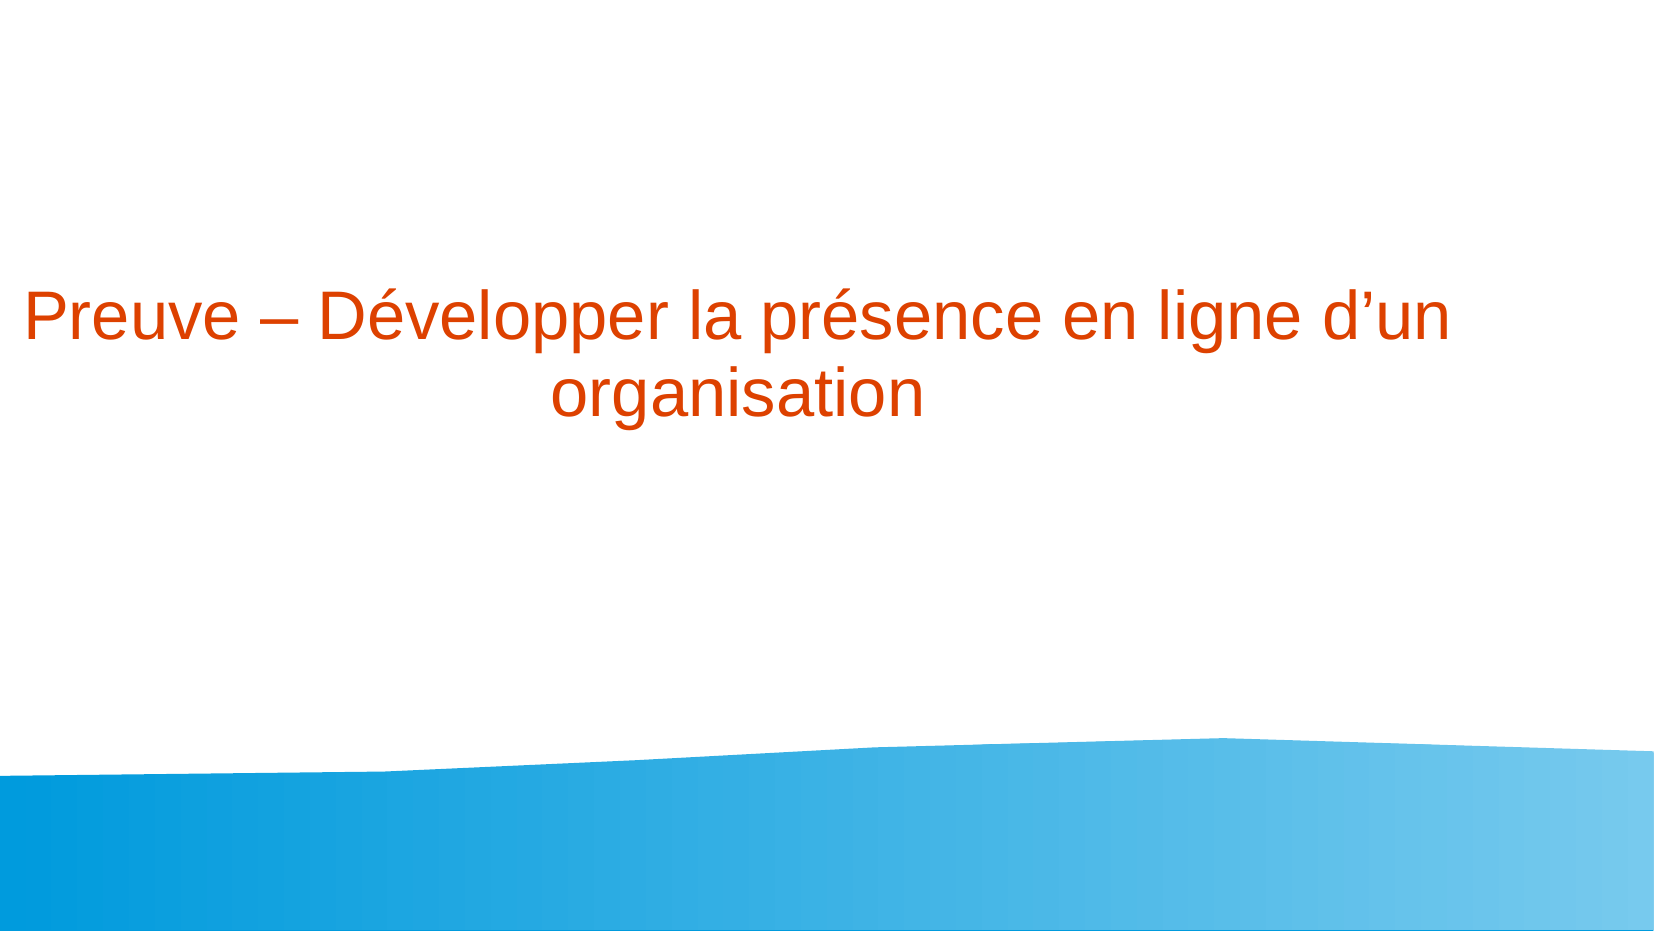

# Preuve – Développer la présence en ligne d’un organisation